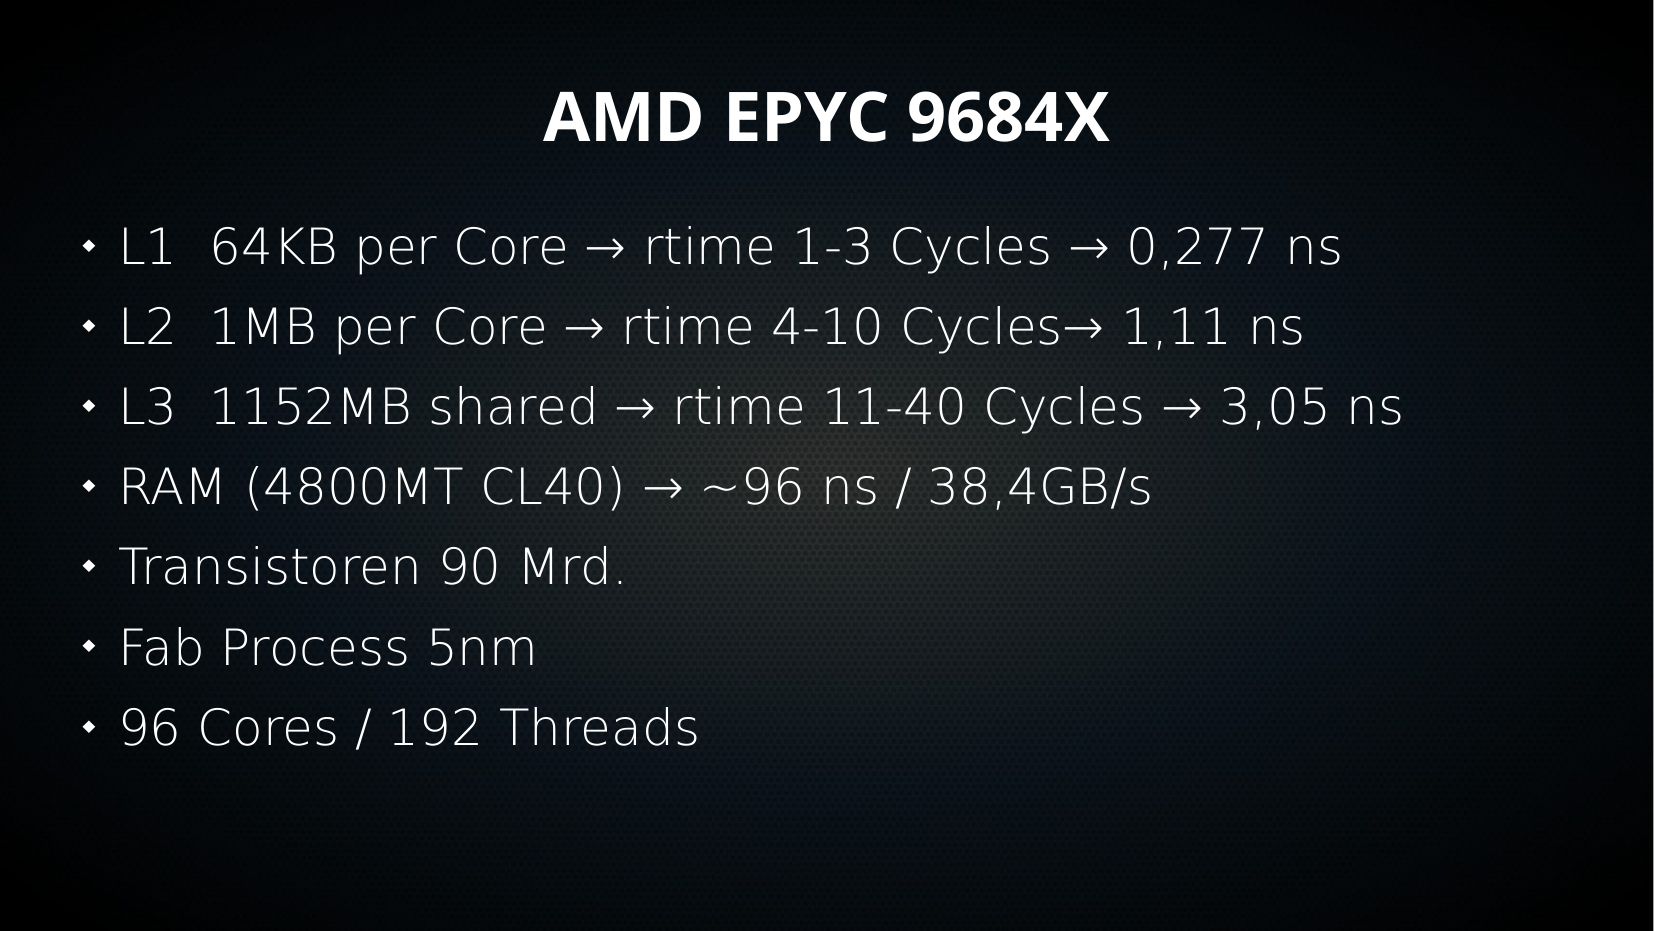

# AMD EPYC 9684X
L1 64KB per Core → rtime 1-3 Cycles → 0,277 ns
L2 1MB per Core → rtime 4-10 Cycles→ 1,11 ns
L3 1152MB shared → rtime 11-40 Cycles → 3,05 ns
RAM (4800MT CL40) → ~96 ns / 38,4GB/s
Transistoren 90 Mrd.
Fab Process 5nm
96 Cores / 192 Threads